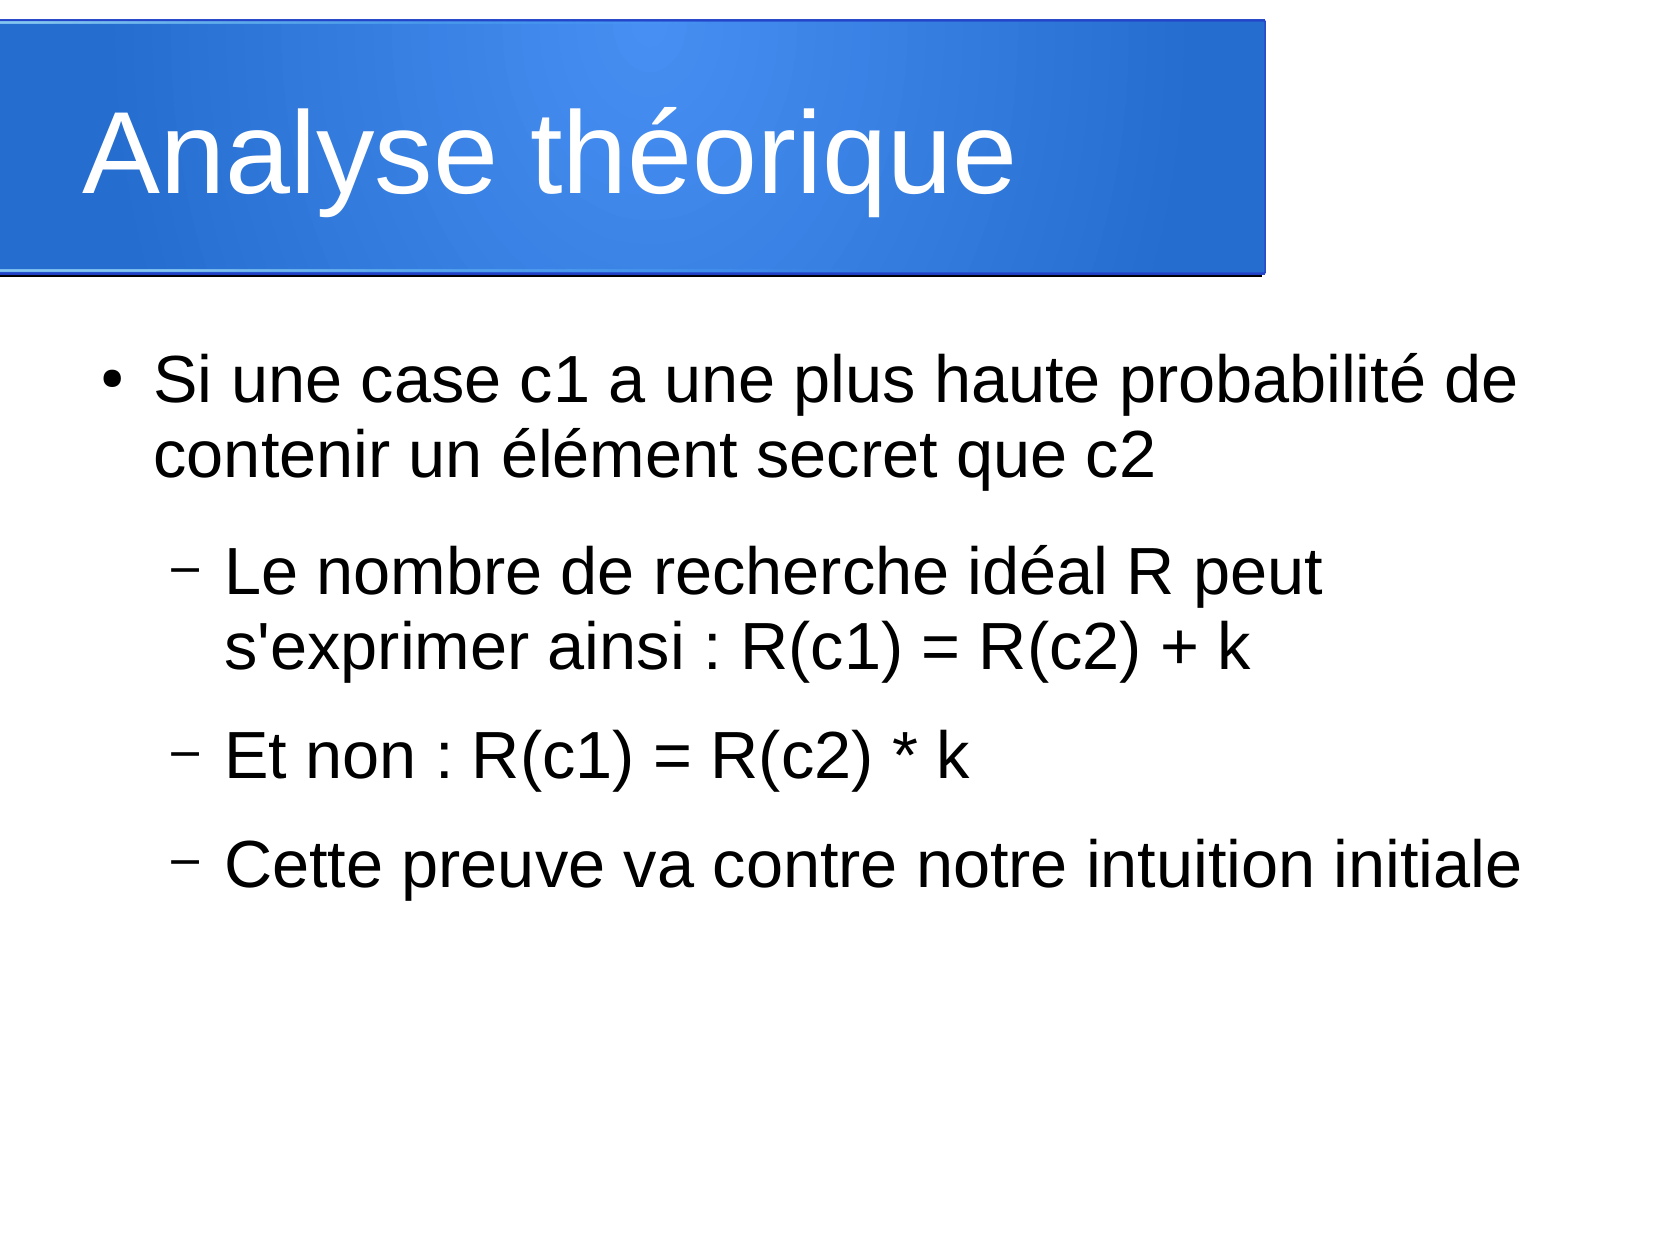

# Analyse théorique
Si une case c1 a une plus haute probabilité de contenir un élément secret que c2
Le nombre de recherche idéal R peut s'exprimer ainsi : R(c1) = R(c2) + k
Et non : R(c1) = R(c2) * k
Cette preuve va contre notre intuition initiale